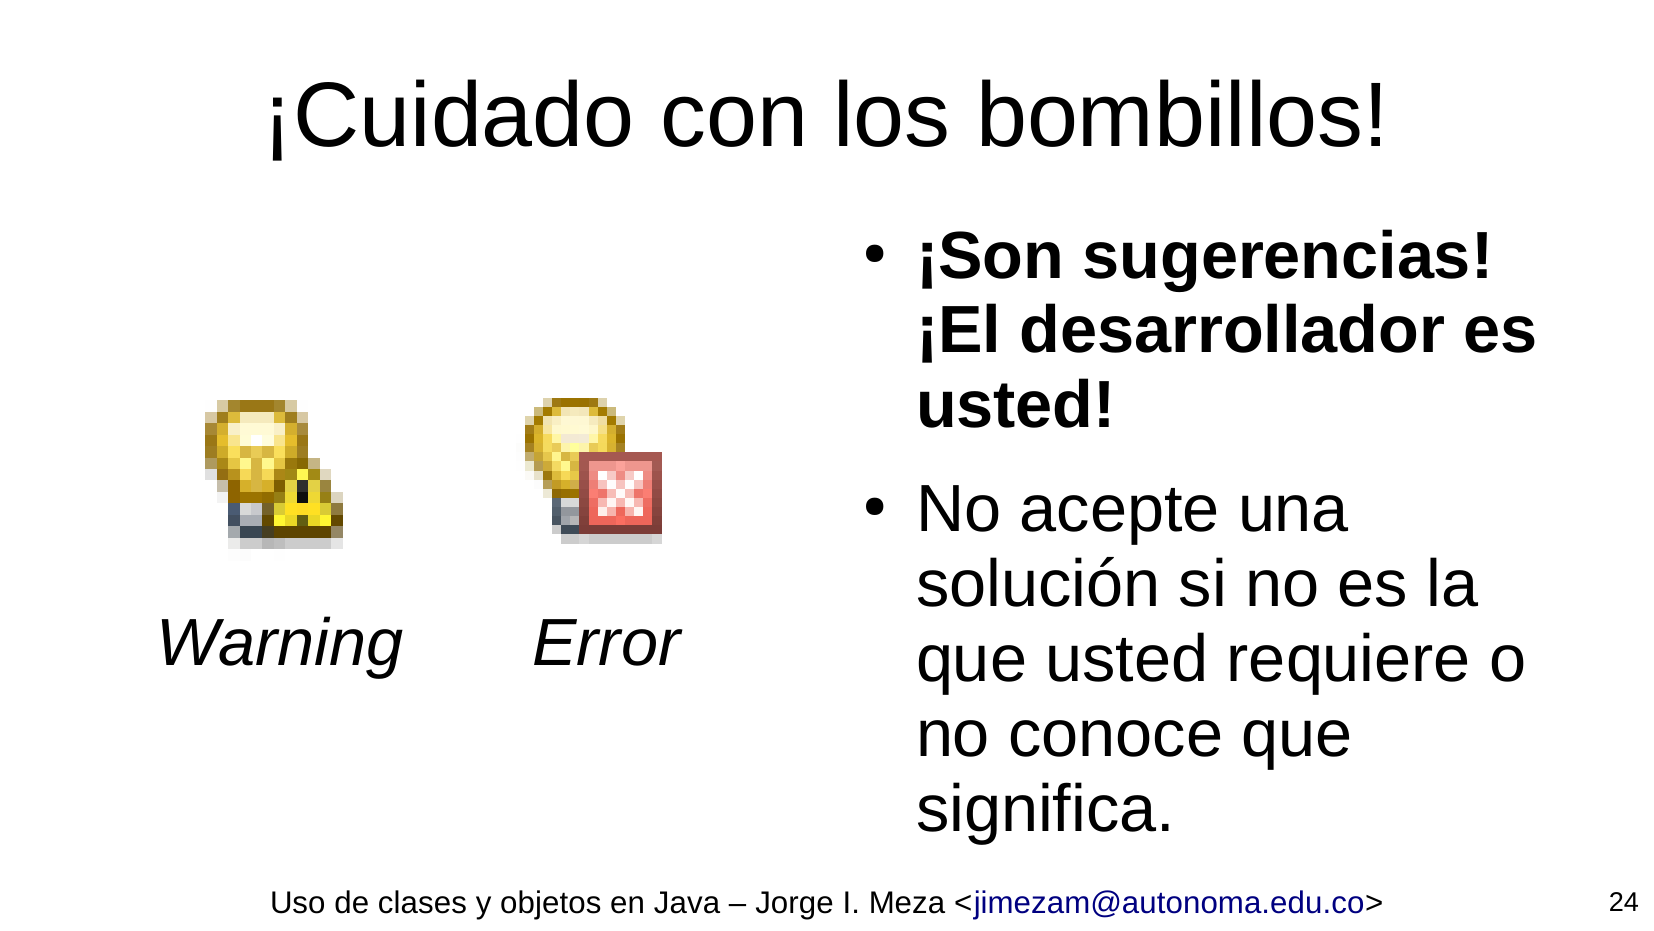

# ¡Cuidado con los bombillos!
 Warning Error
¡Son sugerencias! ¡El desarrollador es usted!
No acepte una solución si no es la que usted requiere o no conoce que significa.